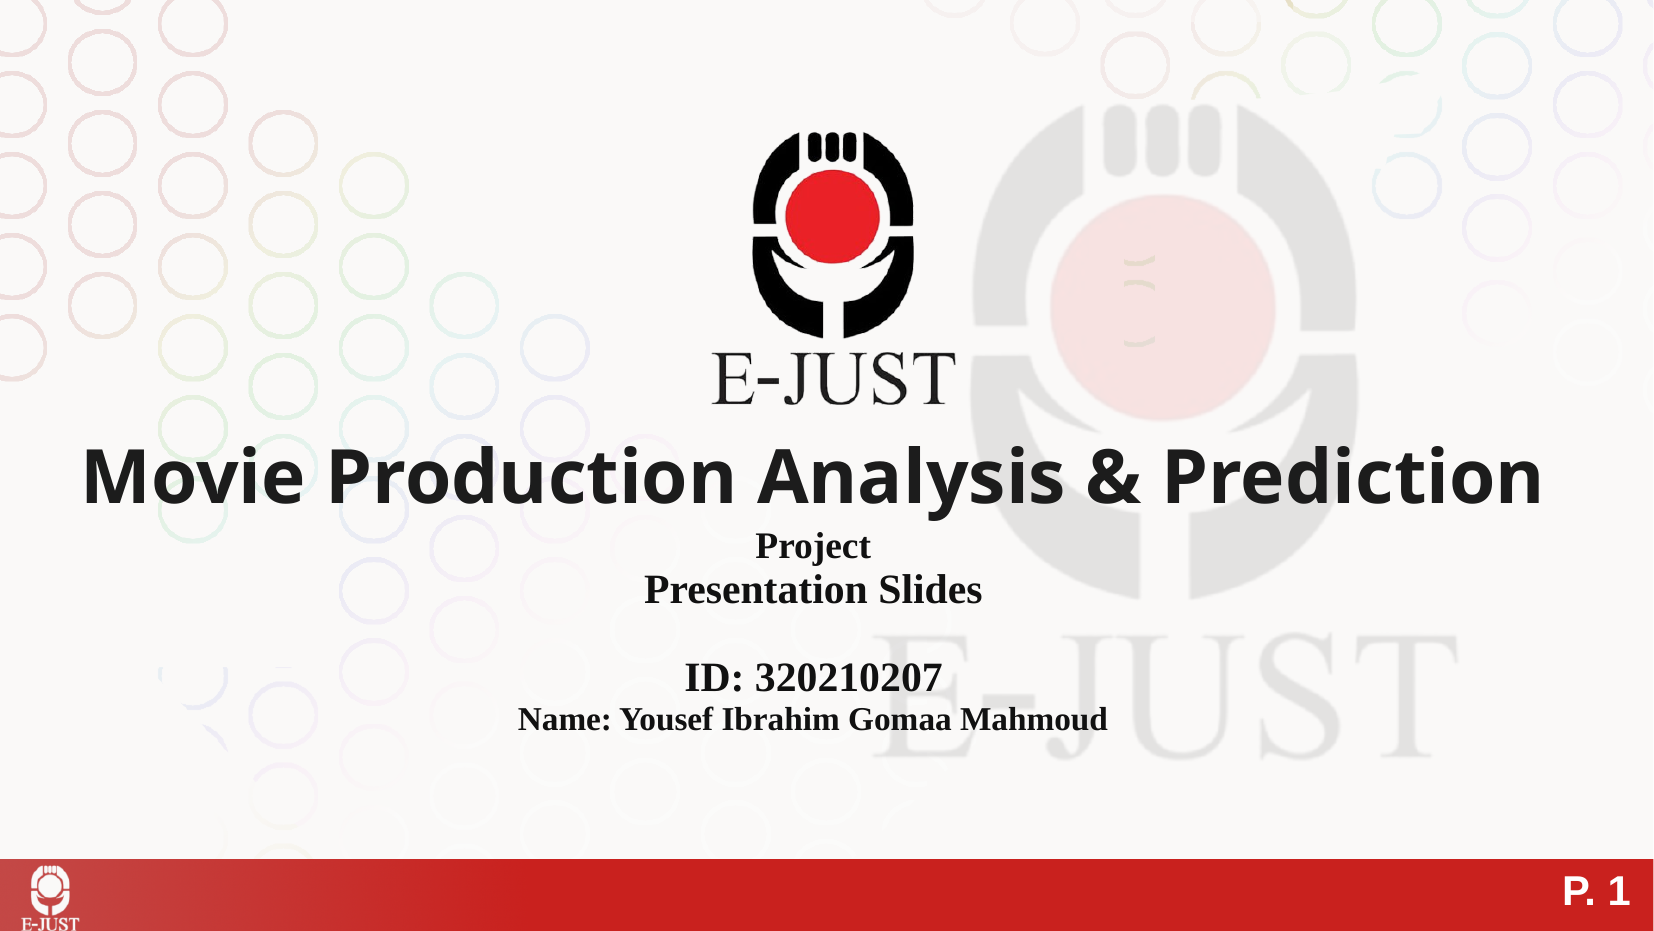

Movie Production Analysis & Prediction
Project
Presentation Slides
ID: 320210207
Name: Yousef Ibrahim Gomaa Mahmoud
P.